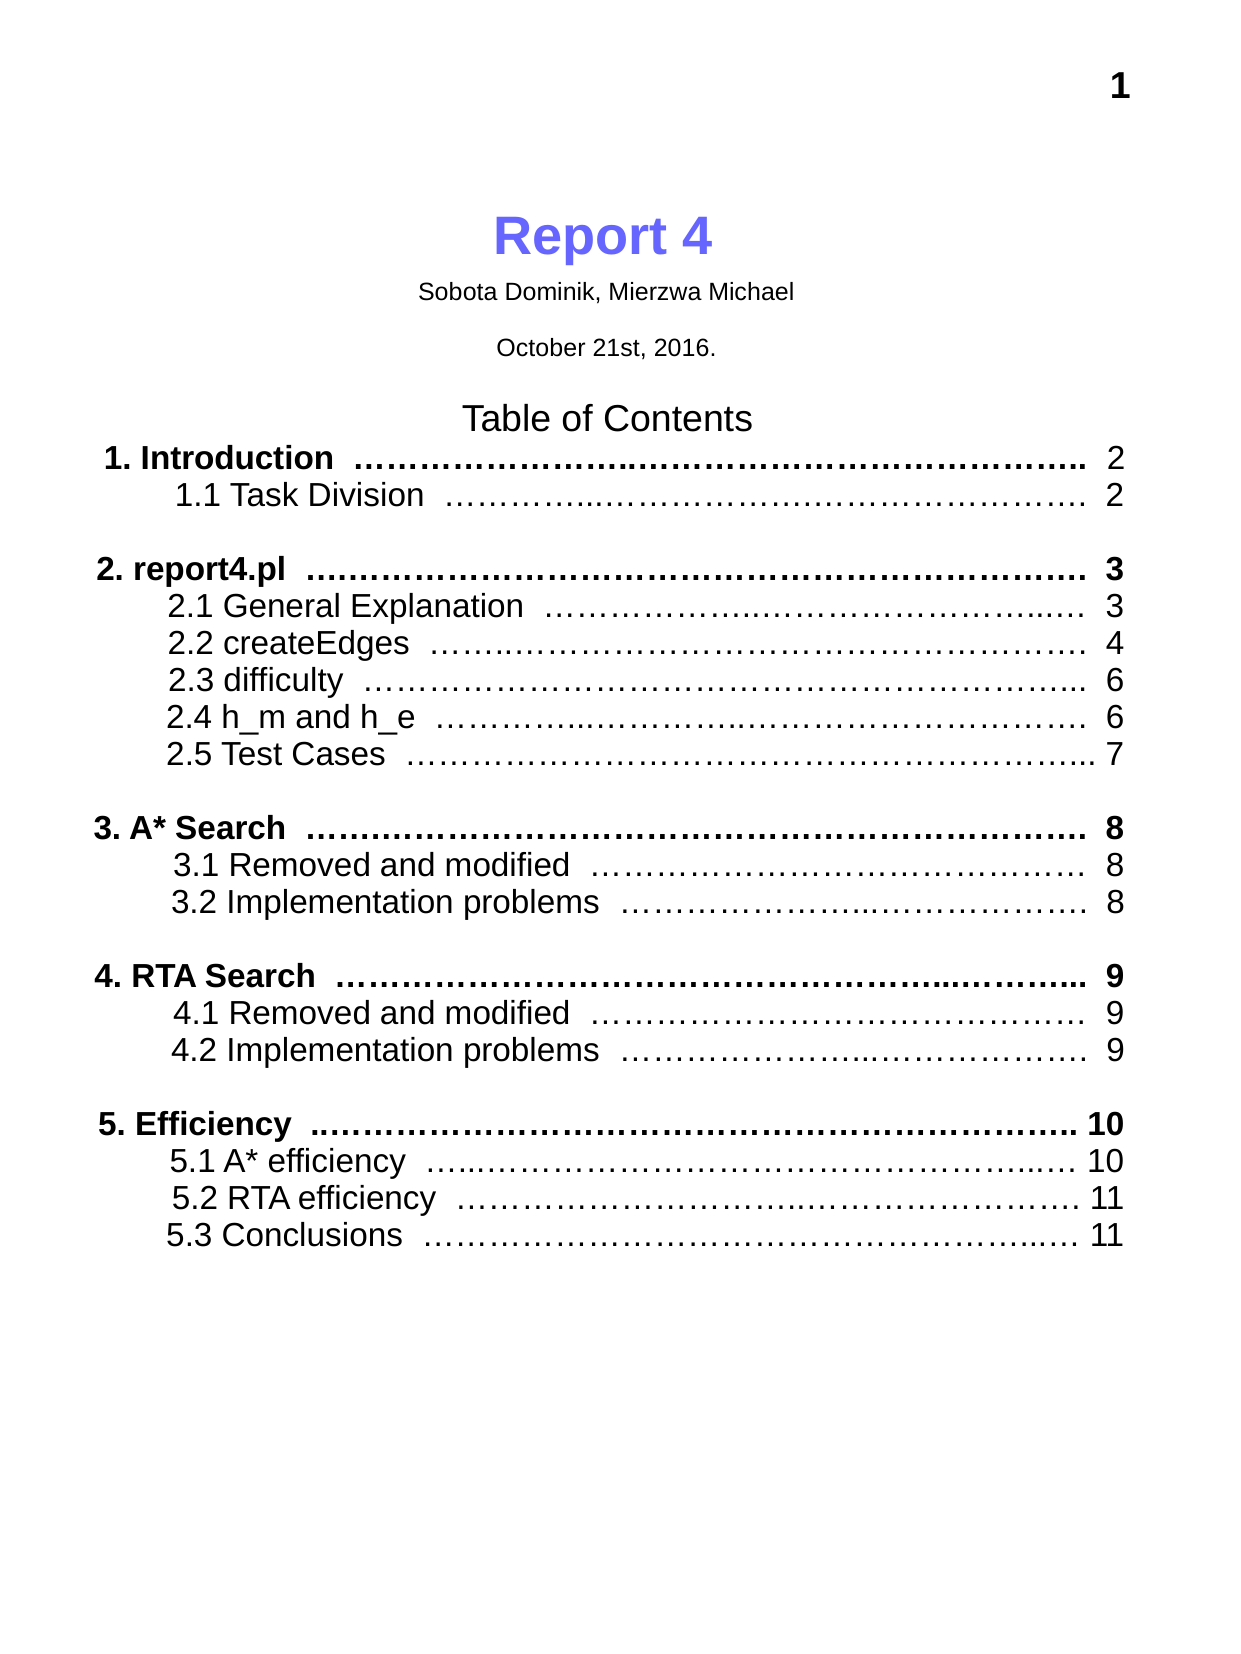

1
# Report 4
Sobota Dominik, Mierzwa Michael
October 21st, 2016.
Table of Contents
1. Introduction ……………………..………………………………….. 2
	1.1 Task Division …………...……………….……………………. 2
2. report4.pl ….…………………………………………………………. 3
	2.1 General Explanation ………………..……………………...… 3
	2.2 createEdges ……..……………………………………………. 4
	2.3 difficulty ………………………………………………………... 6
	2.4 h_m and h_e …………...…………..…………………………. 6
	2.5 Test Cases ……………………………………………………... 7
3. A* Search …….………………………………………………………. 8
	3.1 Removed and modified ……………………………………… 8
	3.2 Implementation problems …………………...………………. 8
4. RTA Search ………………………………………………...………... 9
	4.1 Removed and modified ……………………………………… 9	4.2 Implementation problems …………………...………………. 9
5. Efficiency ..………………………………………………………….. 10
	5.1 A* efficiency …...…………………………………………...… 10
	5.2 RTA efficiency …………………………..……………………. 11
	5.3 Conclusions ………………………………………………...… 11